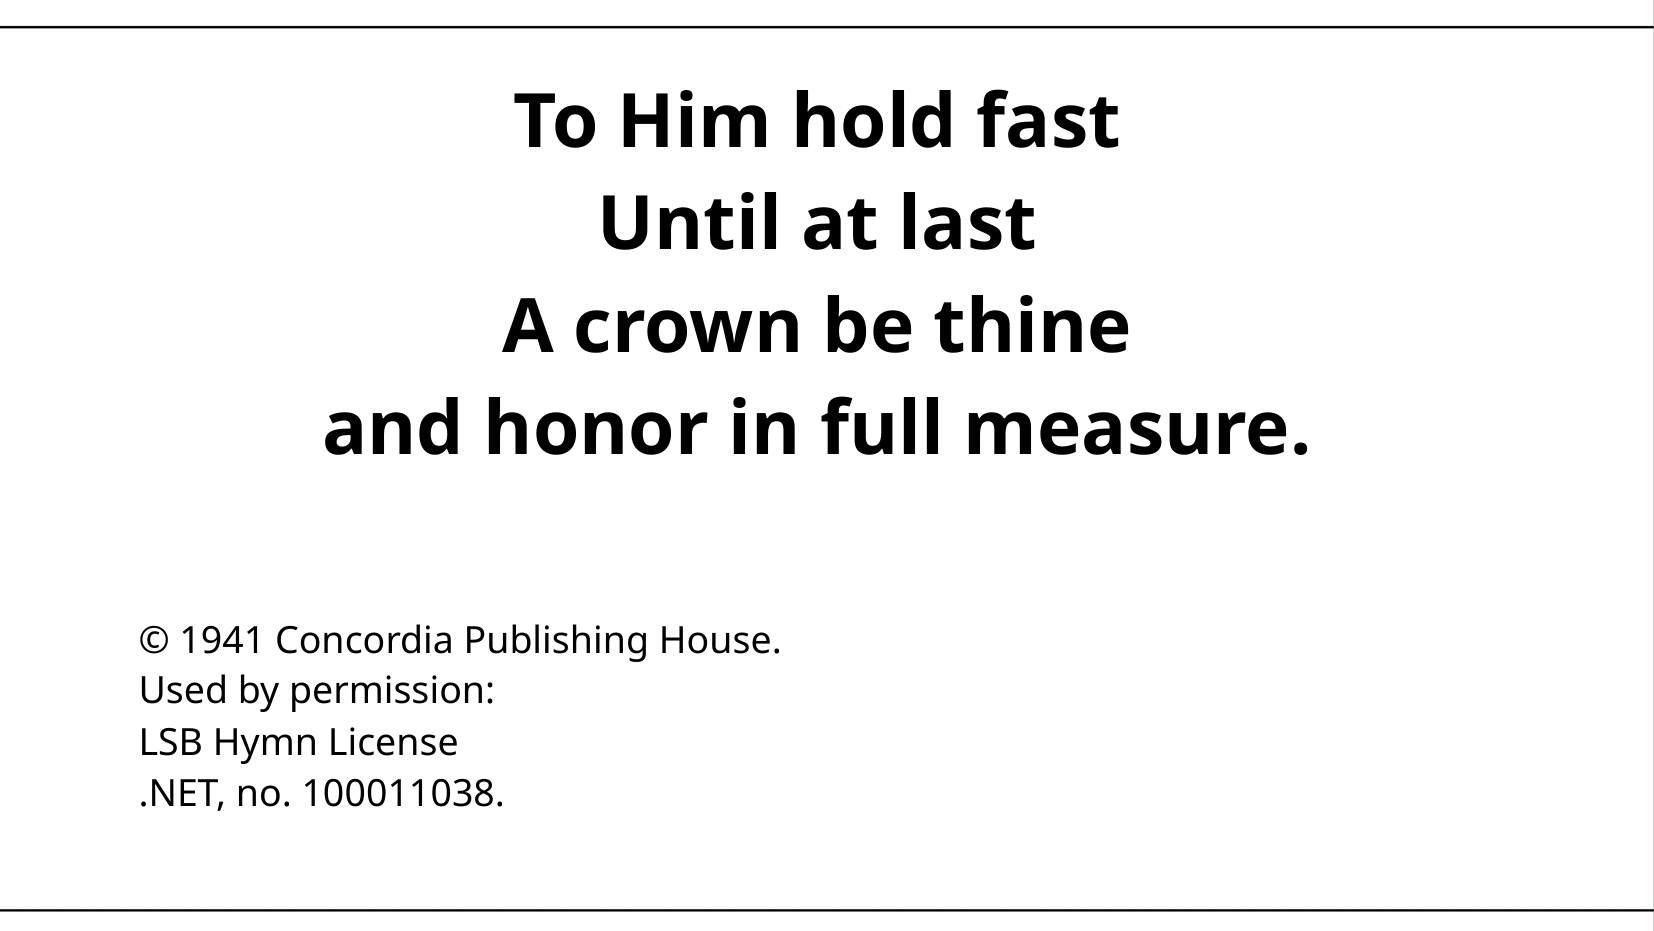

To Him hold fast
Until at last
A crown be thine
and honor in full measure.
© 1941 Concordia Publishing House.
Used by permission:
LSB Hymn License
.NET, no. 100011038.